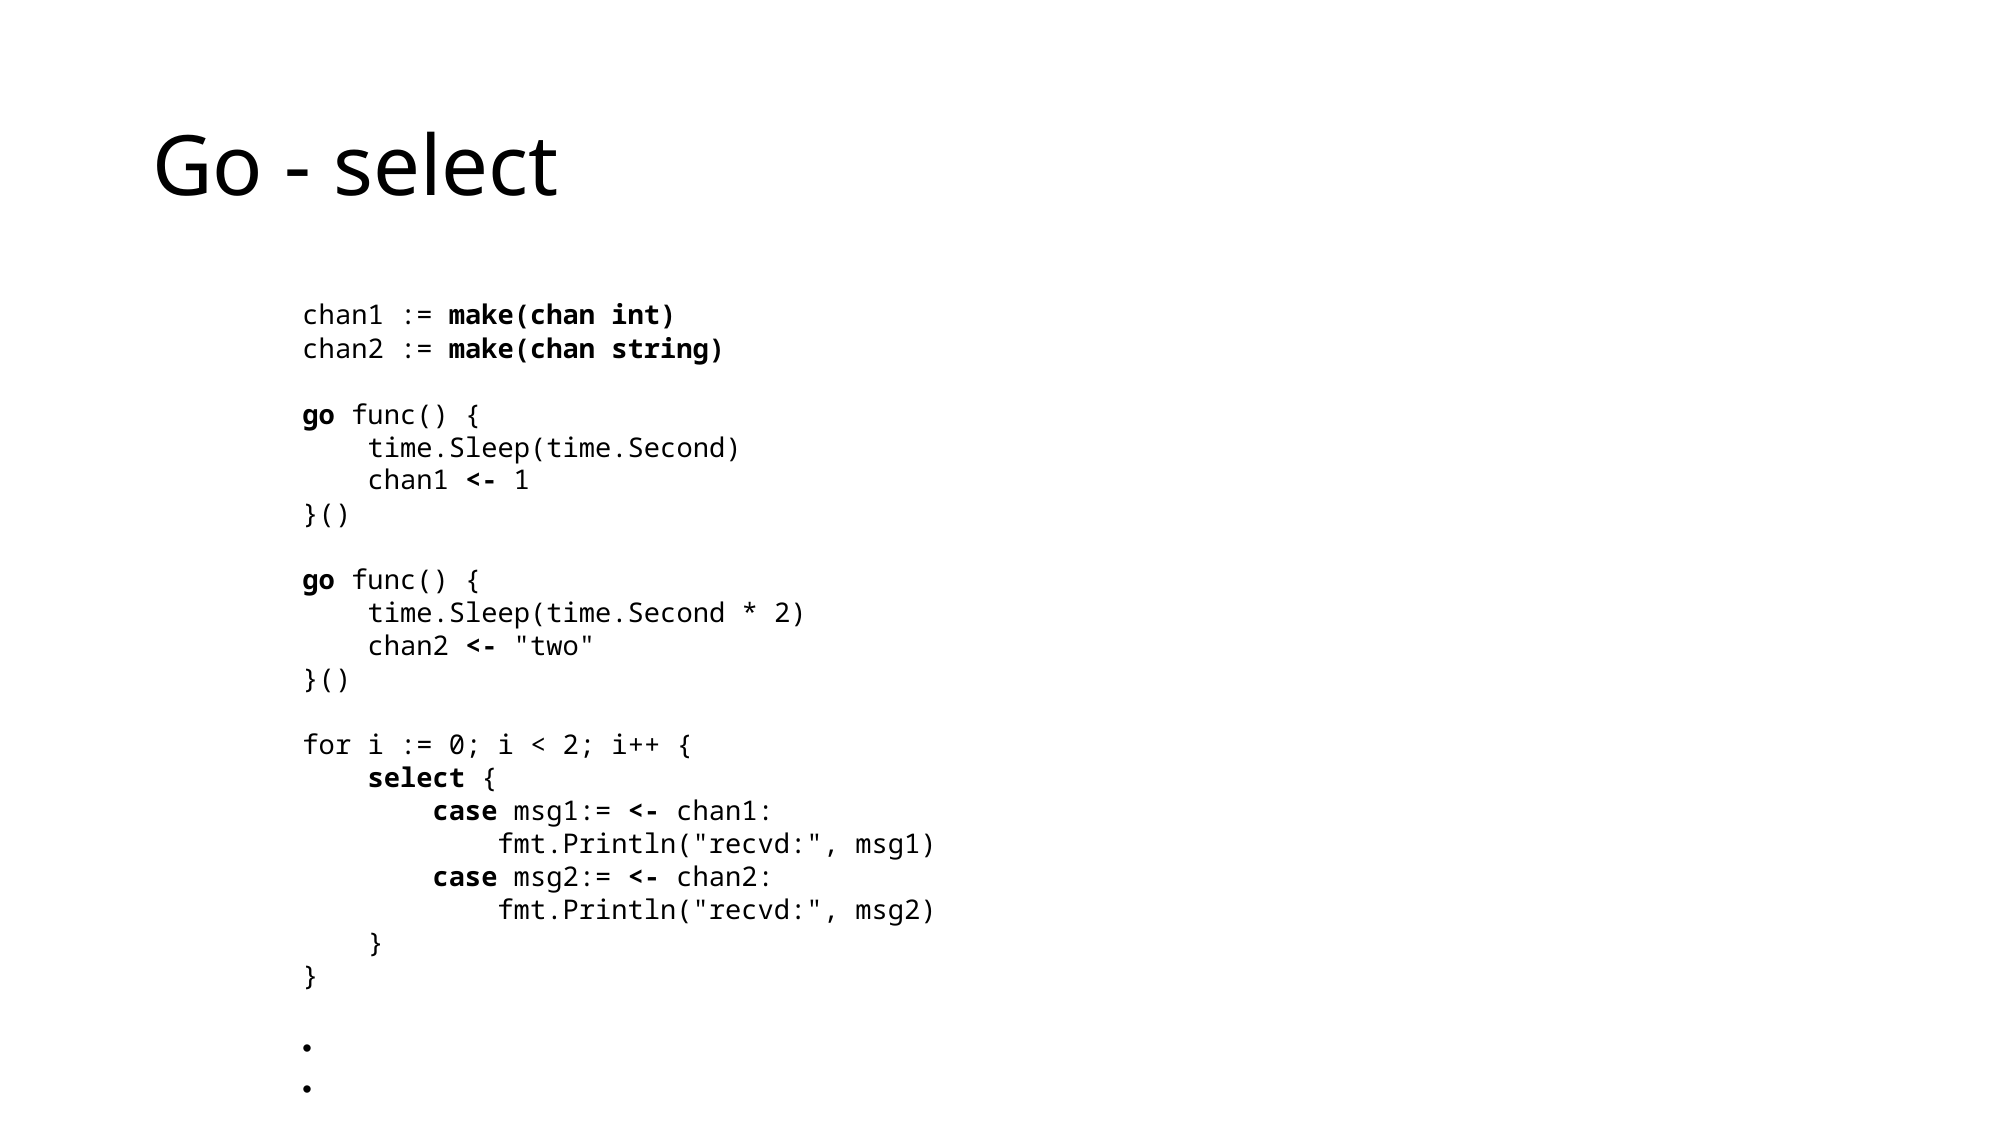

# Go - select
chan1 := make(chan int)
chan2 := make(chan string)
go func() {
 time.Sleep(time.Second)
 chan1 <- 1
}()
go func() {
 time.Sleep(time.Second * 2)
 chan2 <- "two"
}()
for i := 0; i < 2; i++ {
 select {
 case msg1:= <- chan1:
 fmt.Println("recvd:", msg1)
 case msg2:= <- chan2:
 fmt.Println("recvd:", msg2)
 }
}